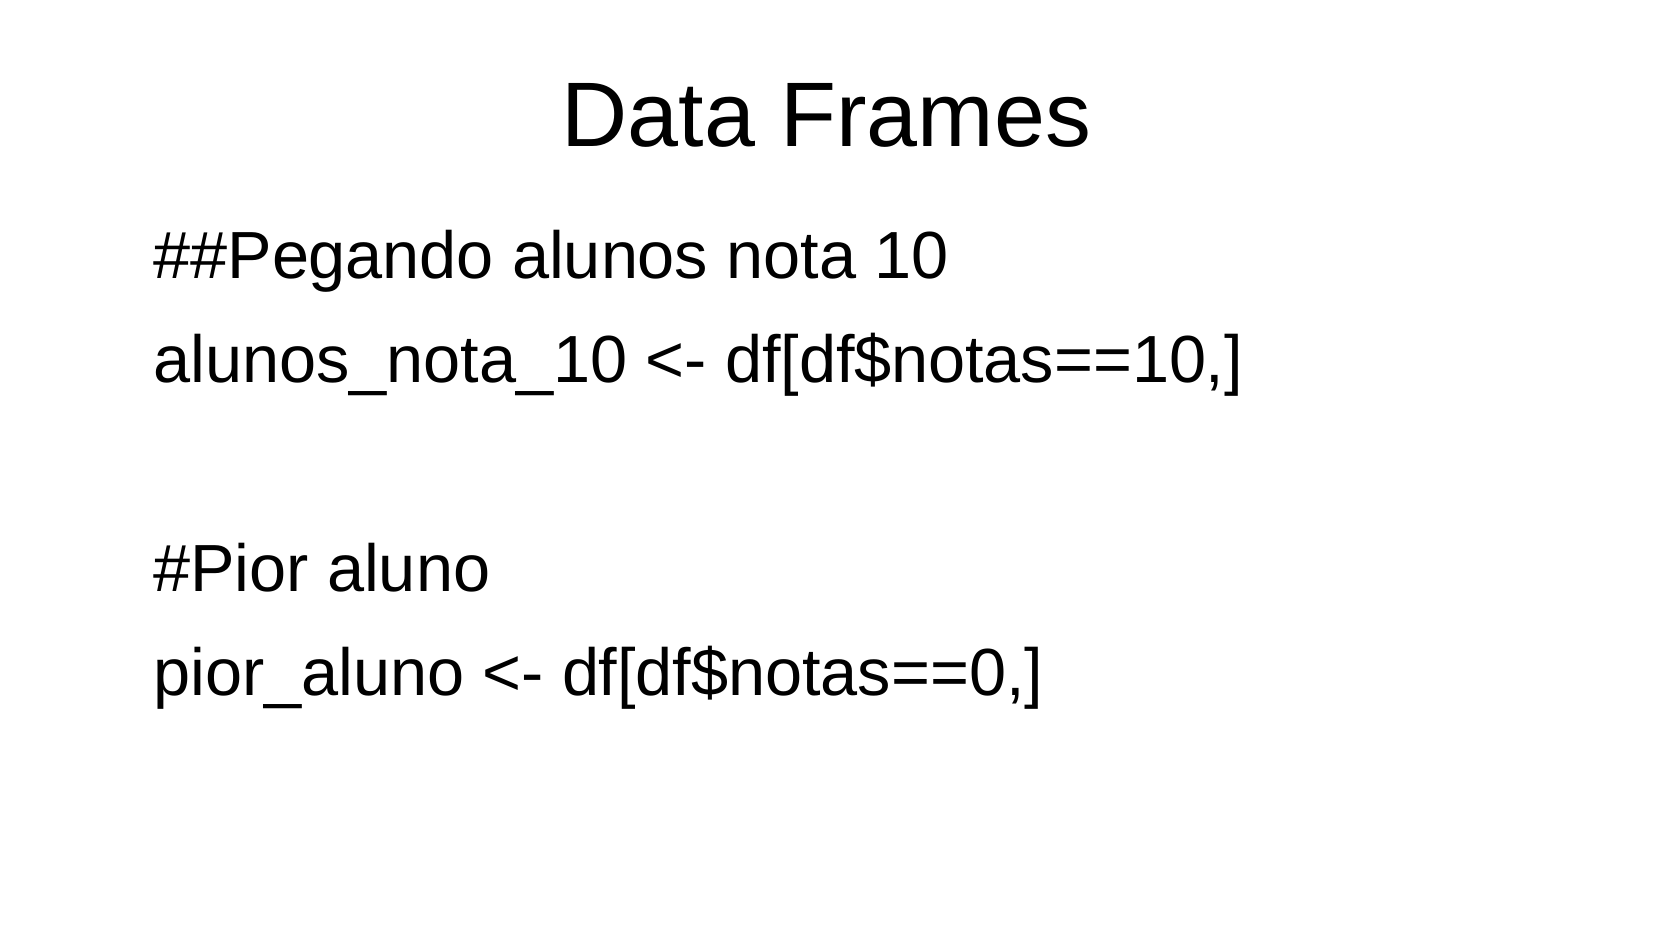

# Data Frames
##Pegando alunos nota 10
alunos_nota_10 <- df[df$notas==10,]
#Pior aluno
pior_aluno <- df[df$notas==0,]